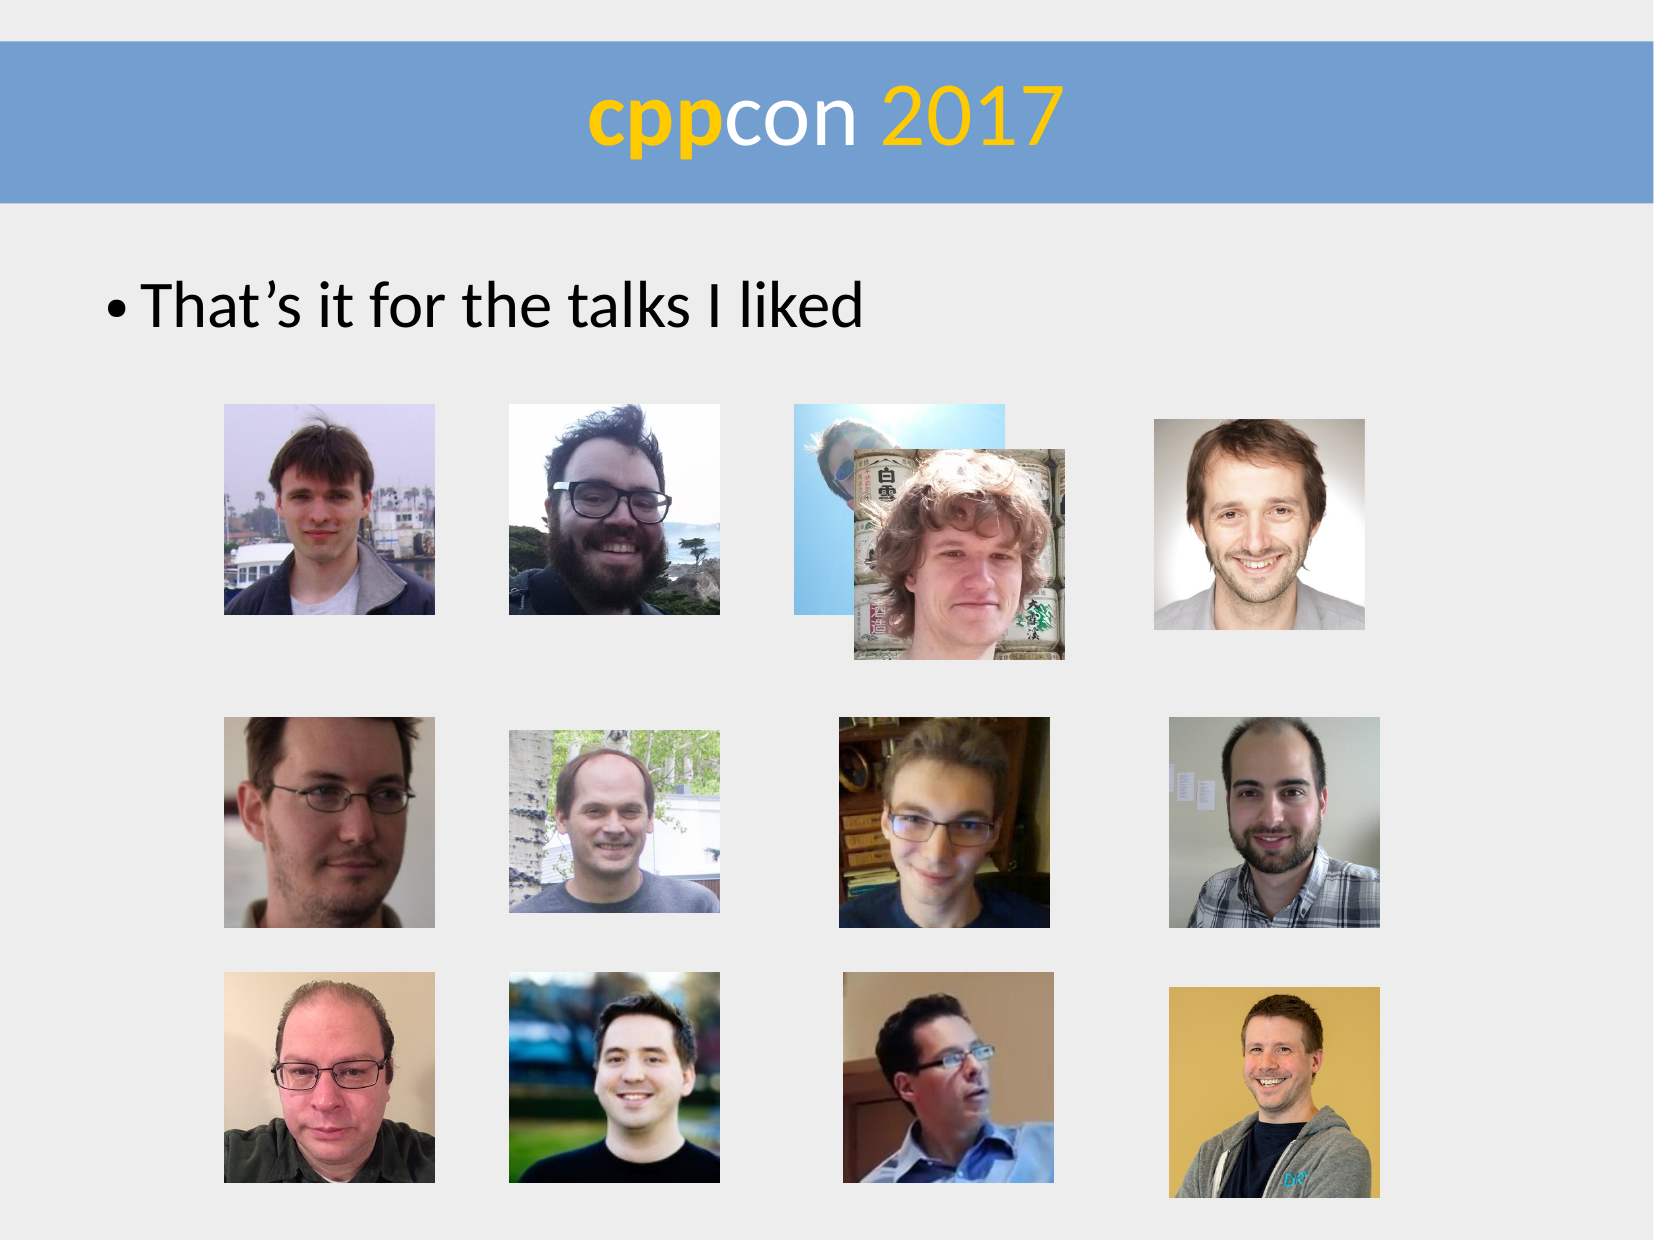

# cppcon 2017
That’s it for the talks I liked